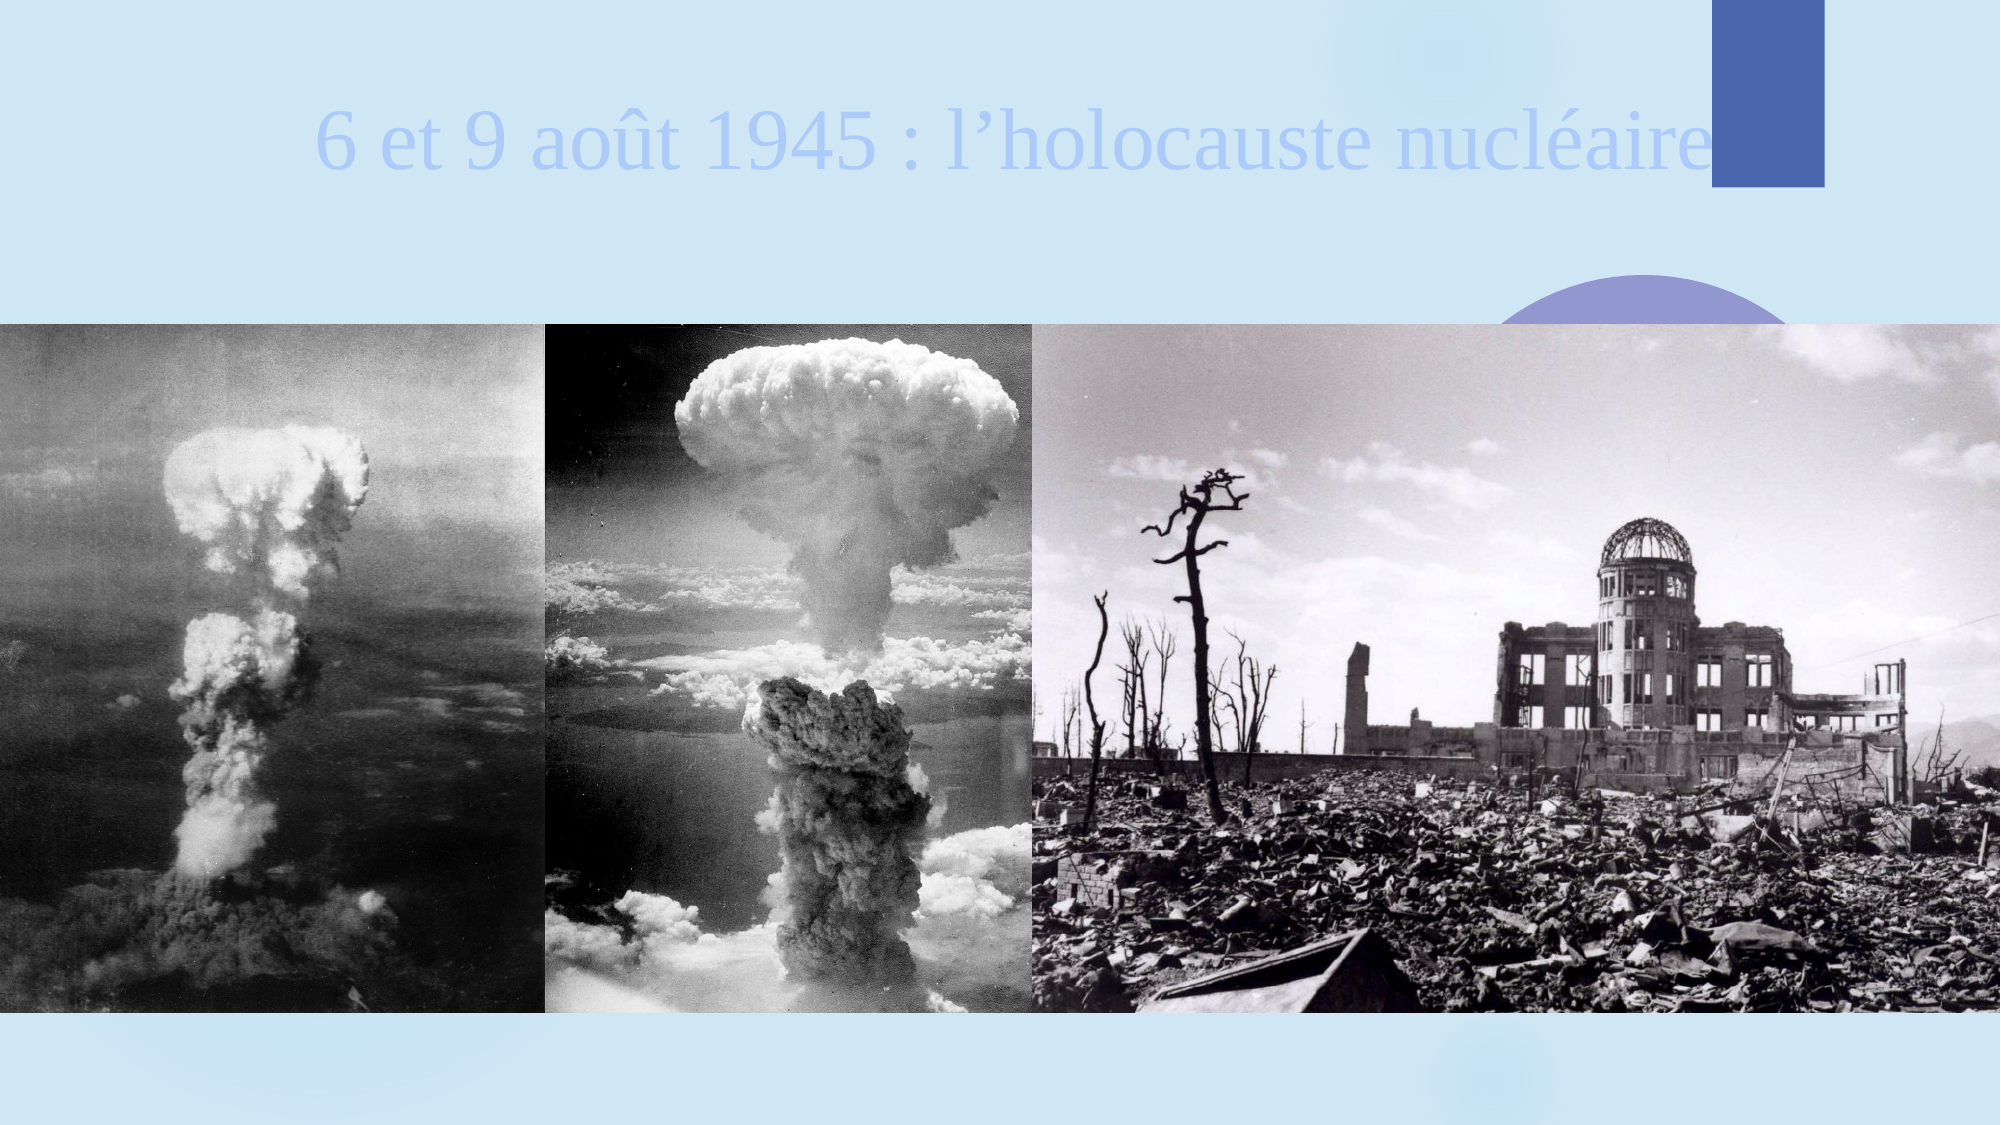

# 6 et 9 août 1945 : l’holocauste nucléaire